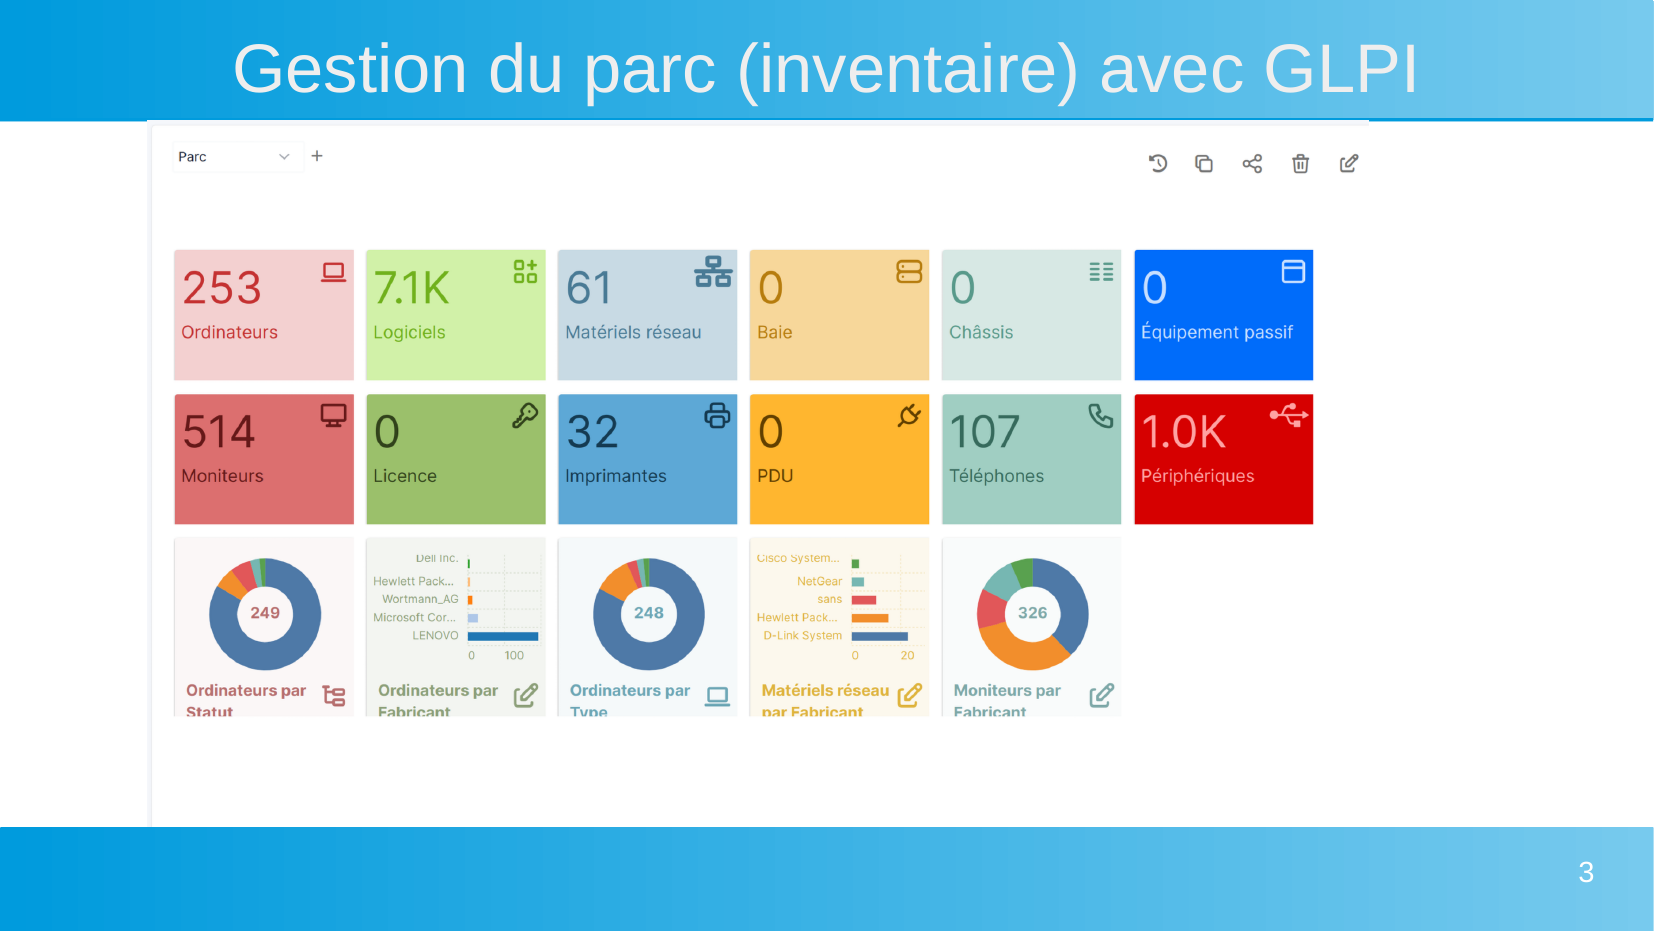

# Gestion du parc (inventaire) avec GLPI
3